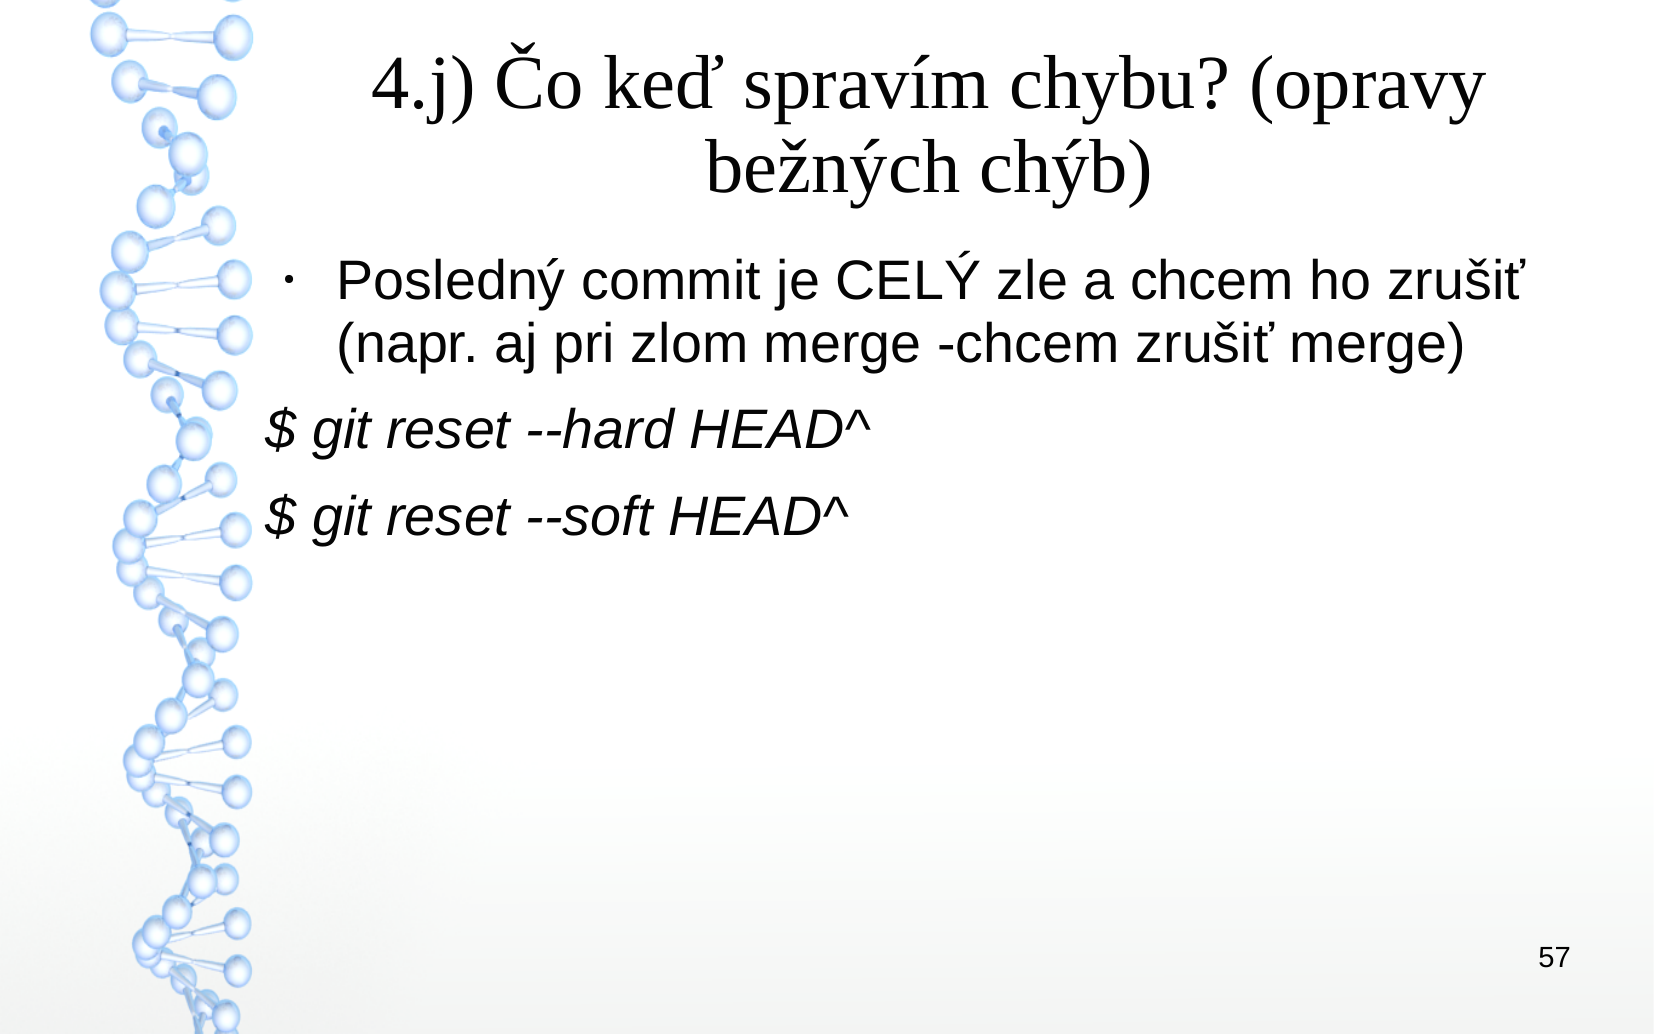

# 4.j) Čo keď spravím chybu? (opravy bežných chýb)
Posledný commit je CELÝ zle a chcem ho zrušiť (napr. aj pri zlom merge -chcem zrušiť merge)
$ git reset --hard HEAD^
$ git reset --soft HEAD^
57